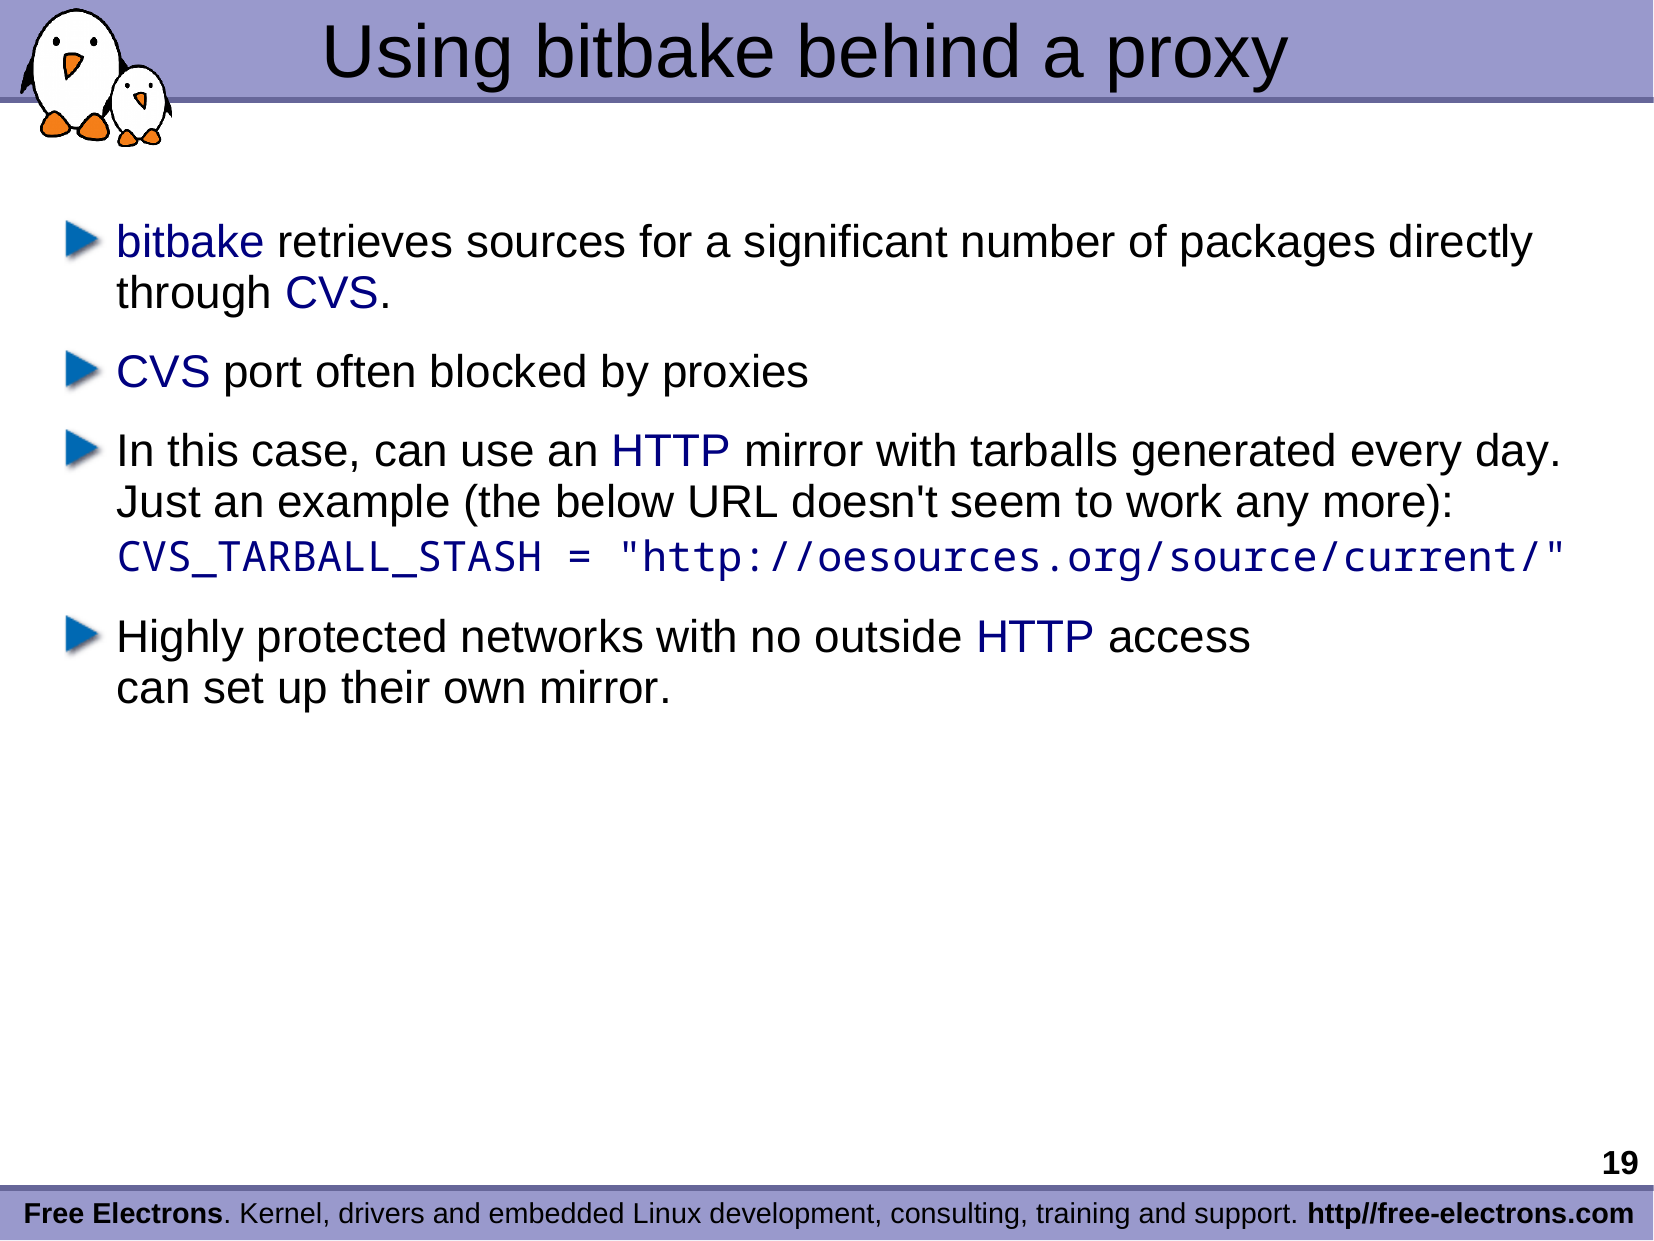

# Using bitbake behind a proxy
bitbake retrieves sources for a significant number of packages directly through CVS.
CVS port often blocked by proxies
In this case, can use an HTTP mirror with tarballs generated every day.
Just an example (the below URL doesn't seem to work any more):
CVS_TARBALL_STASH = "http://oesources.org/source/current/"
Highly protected networks with no outside HTTP access
can set up their own mirror.